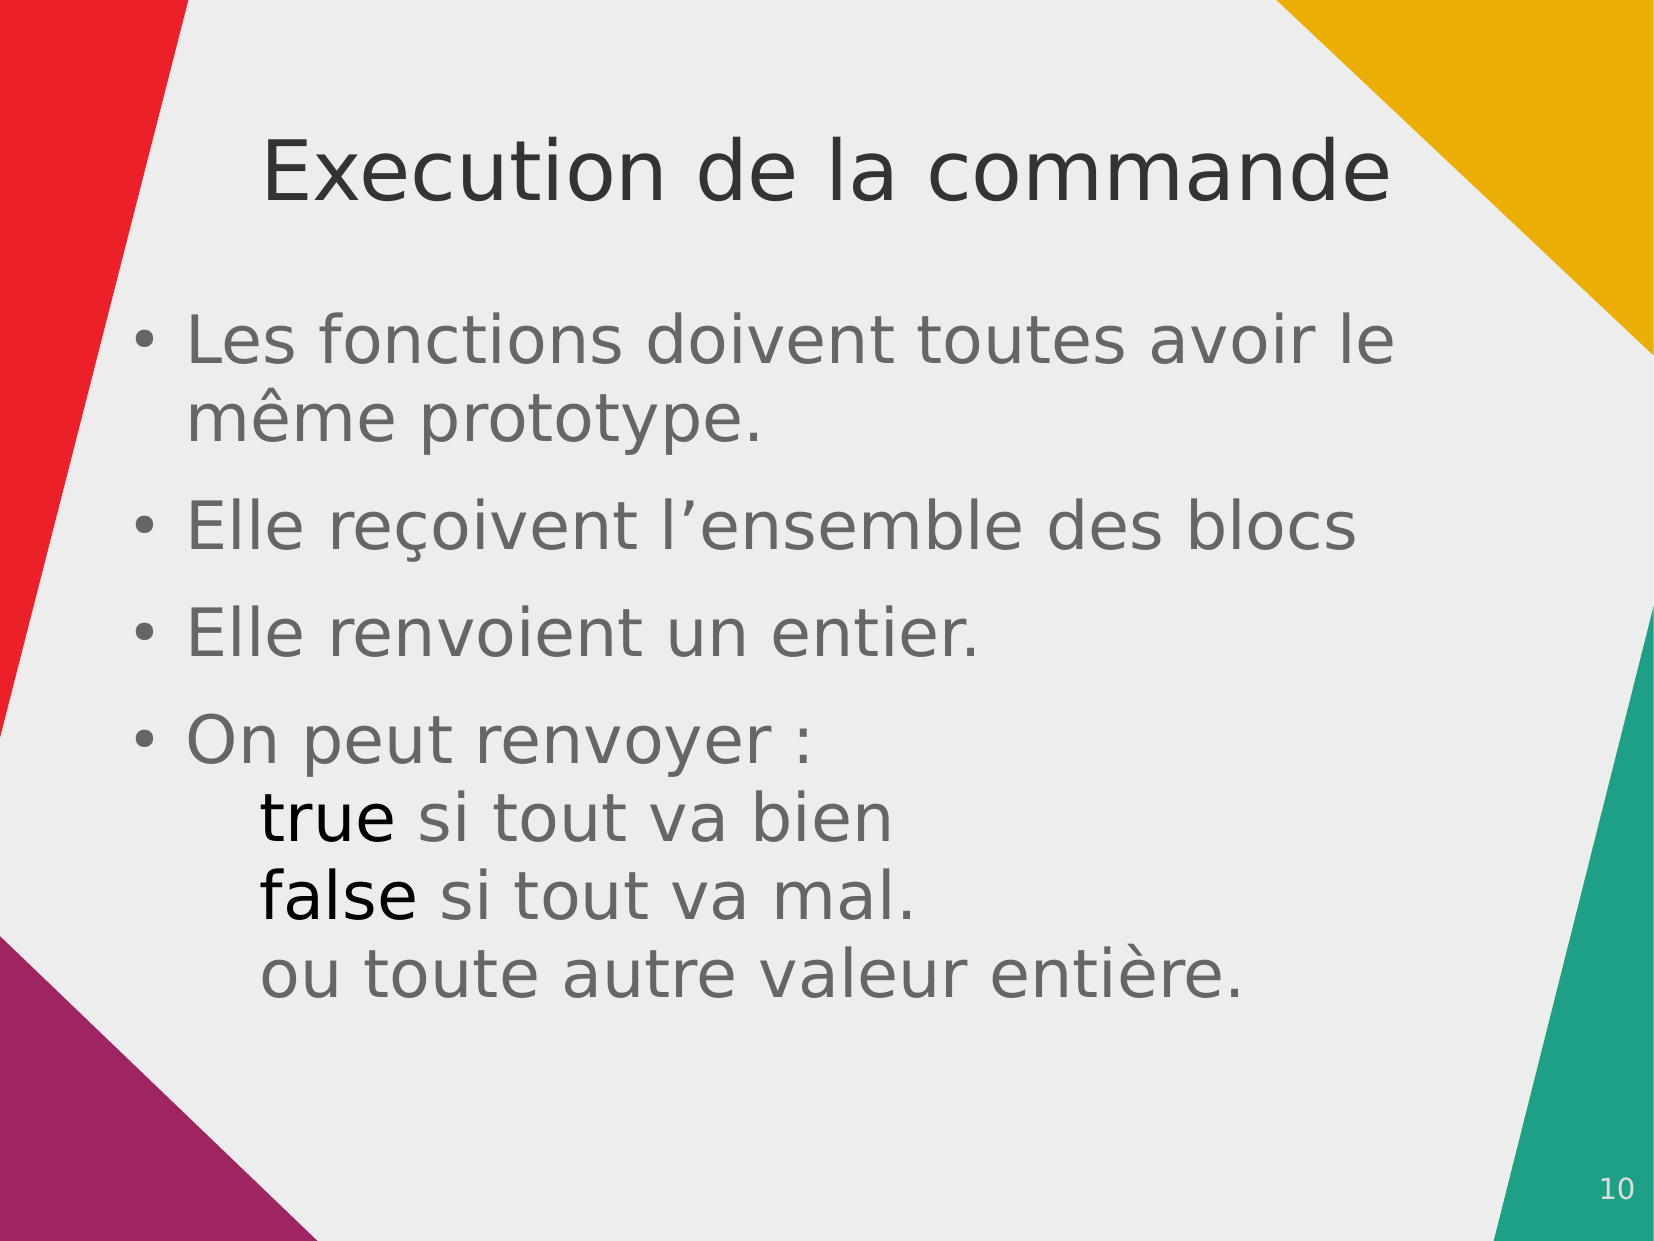

# Execution de la commande
Les fonctions doivent toutes avoir le même prototype.
Elle reçoivent l’ensemble des blocs
Elle renvoient un entier.
On peut renvoyer :
	true si tout va bien
	false si tout va mal.
	ou toute autre valeur entière.
10